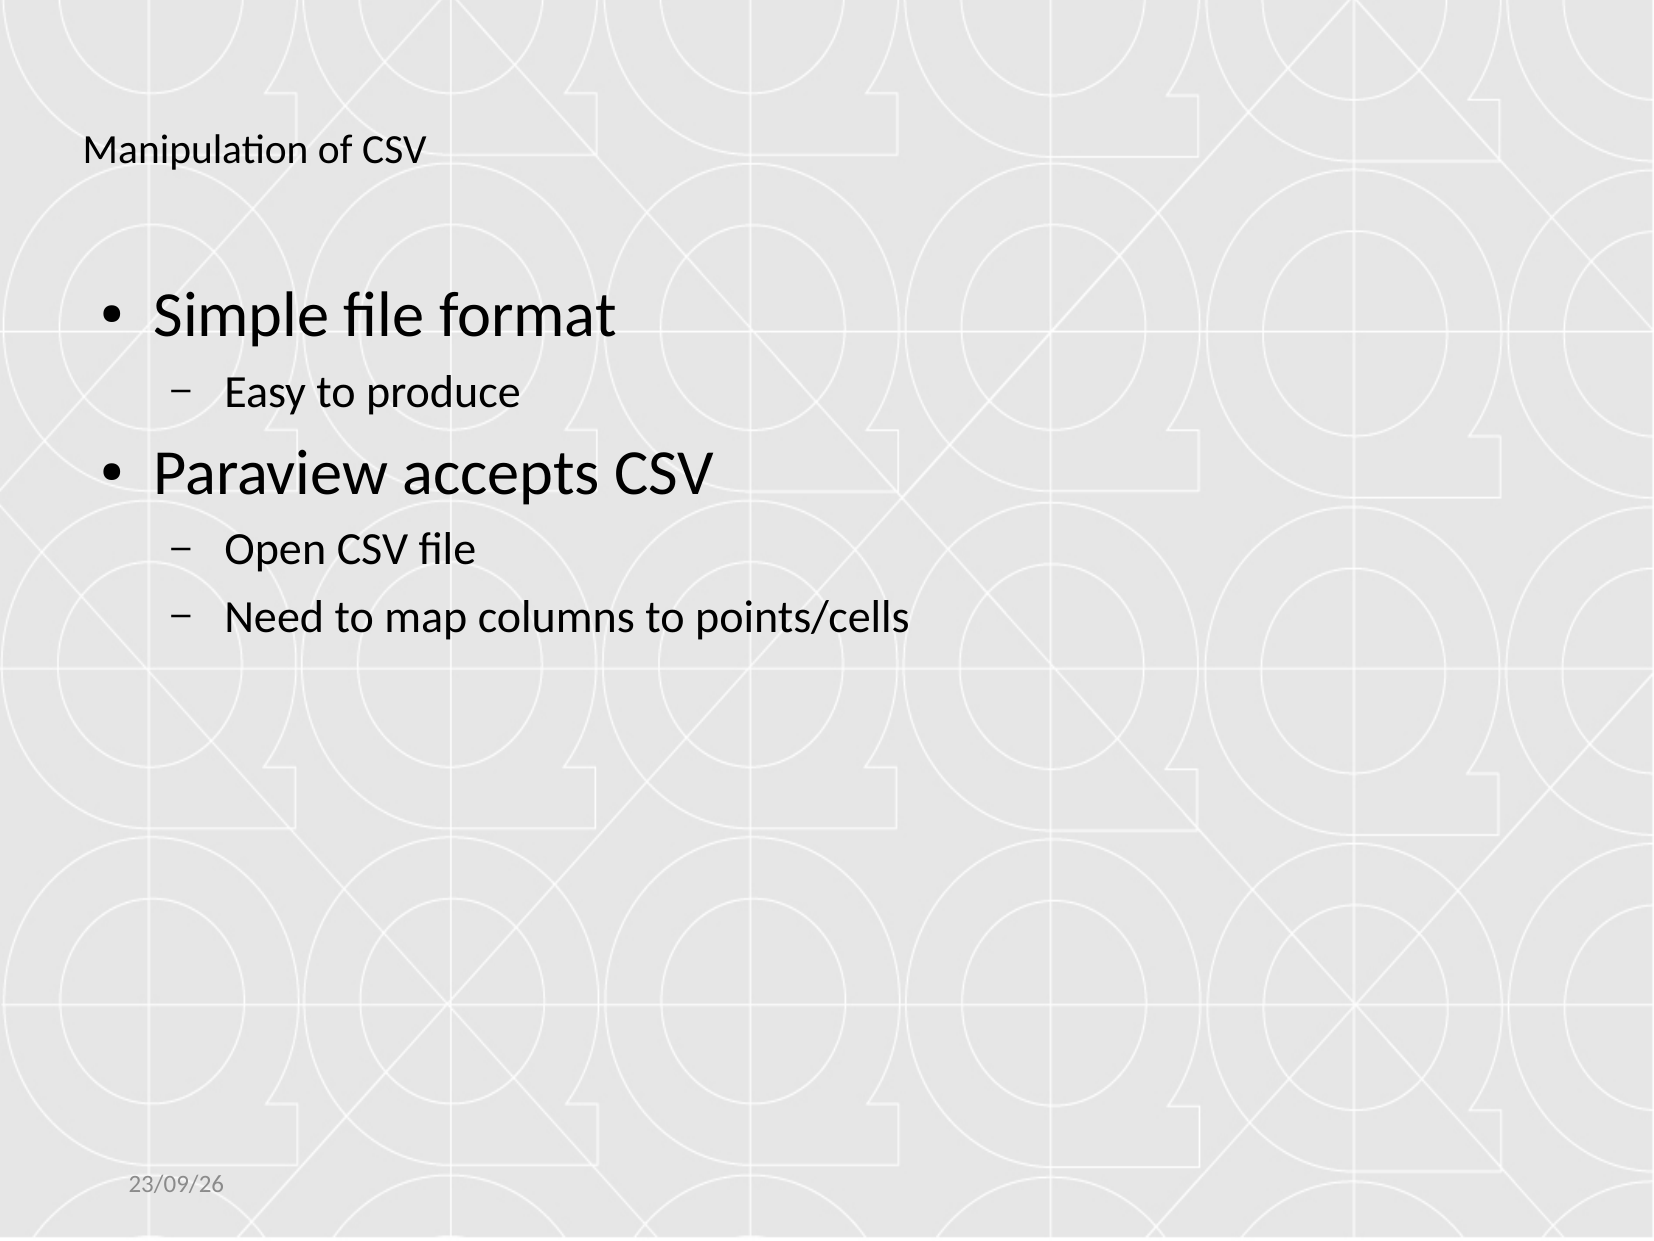

# Manipulation of CSV
Simple file format
Easy to produce
Paraview accepts CSV
Open CSV file
Need to map columns to points/cells